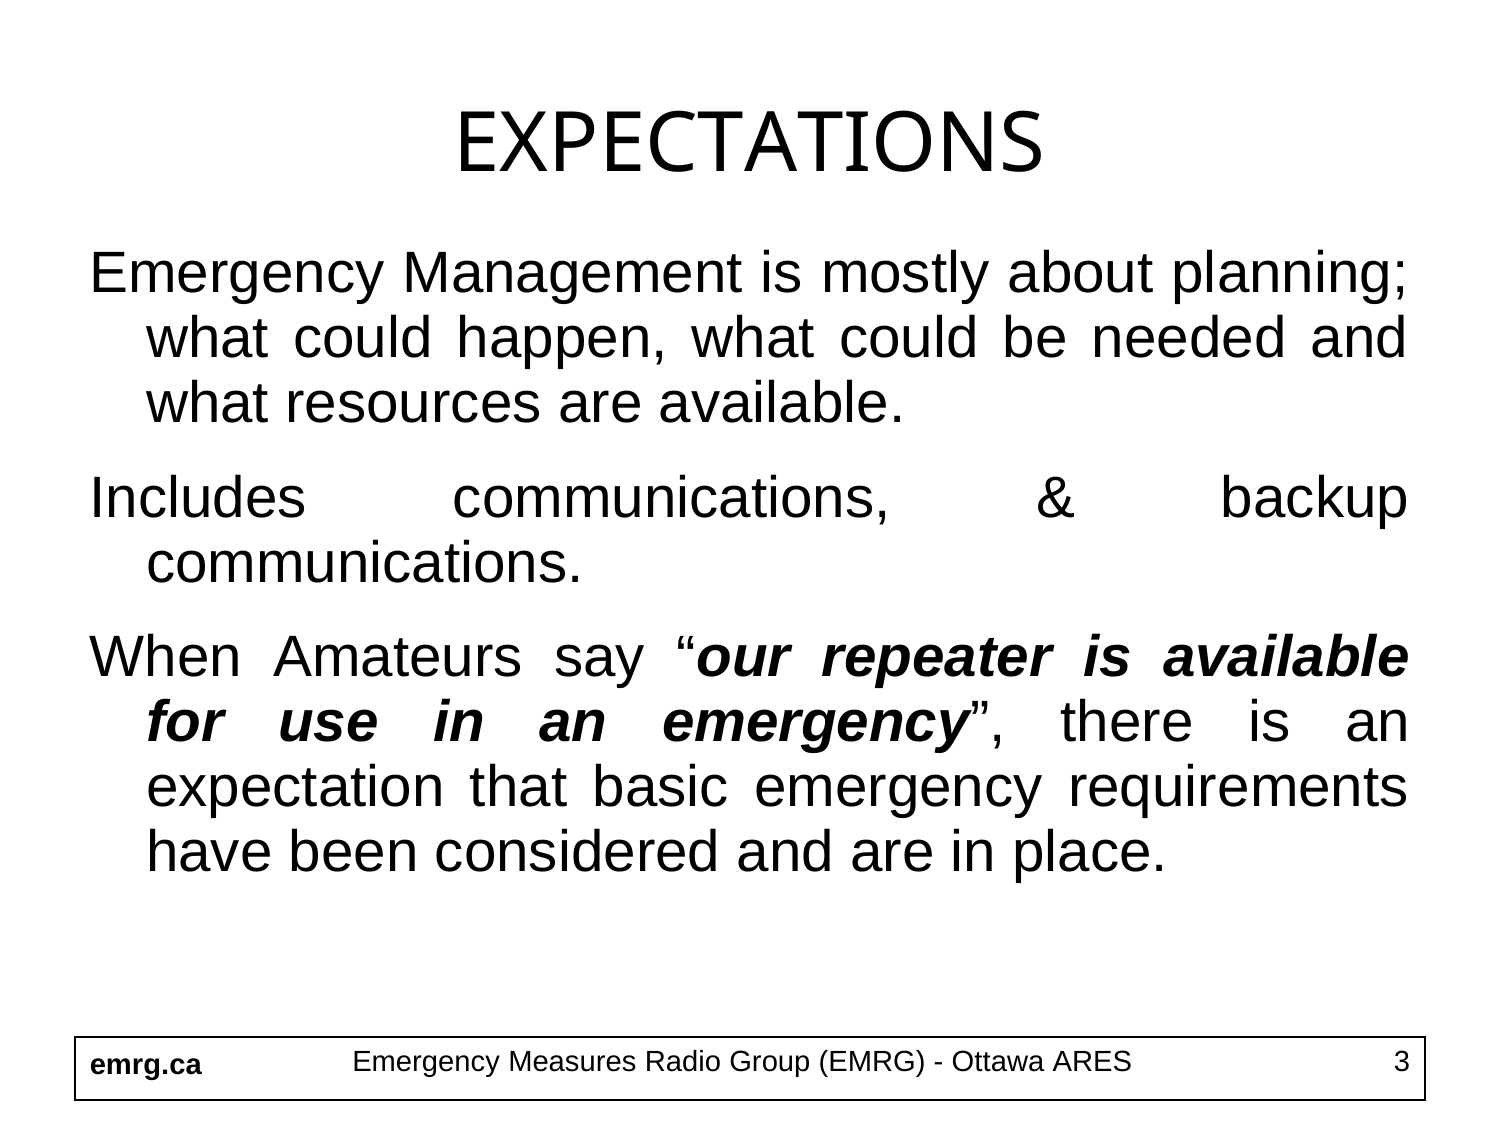

# EXPECTATIONS
Emergency Management is mostly about planning; what could happen, what could be needed and what resources are available.
Includes communications, & backup communications.
When Amateurs say “our repeater is available for use in an emergency”, there is an expectation that basic emergency requirements have been considered and are in place.
Emergency Measures Radio Group (EMRG) - Ottawa ARES
3